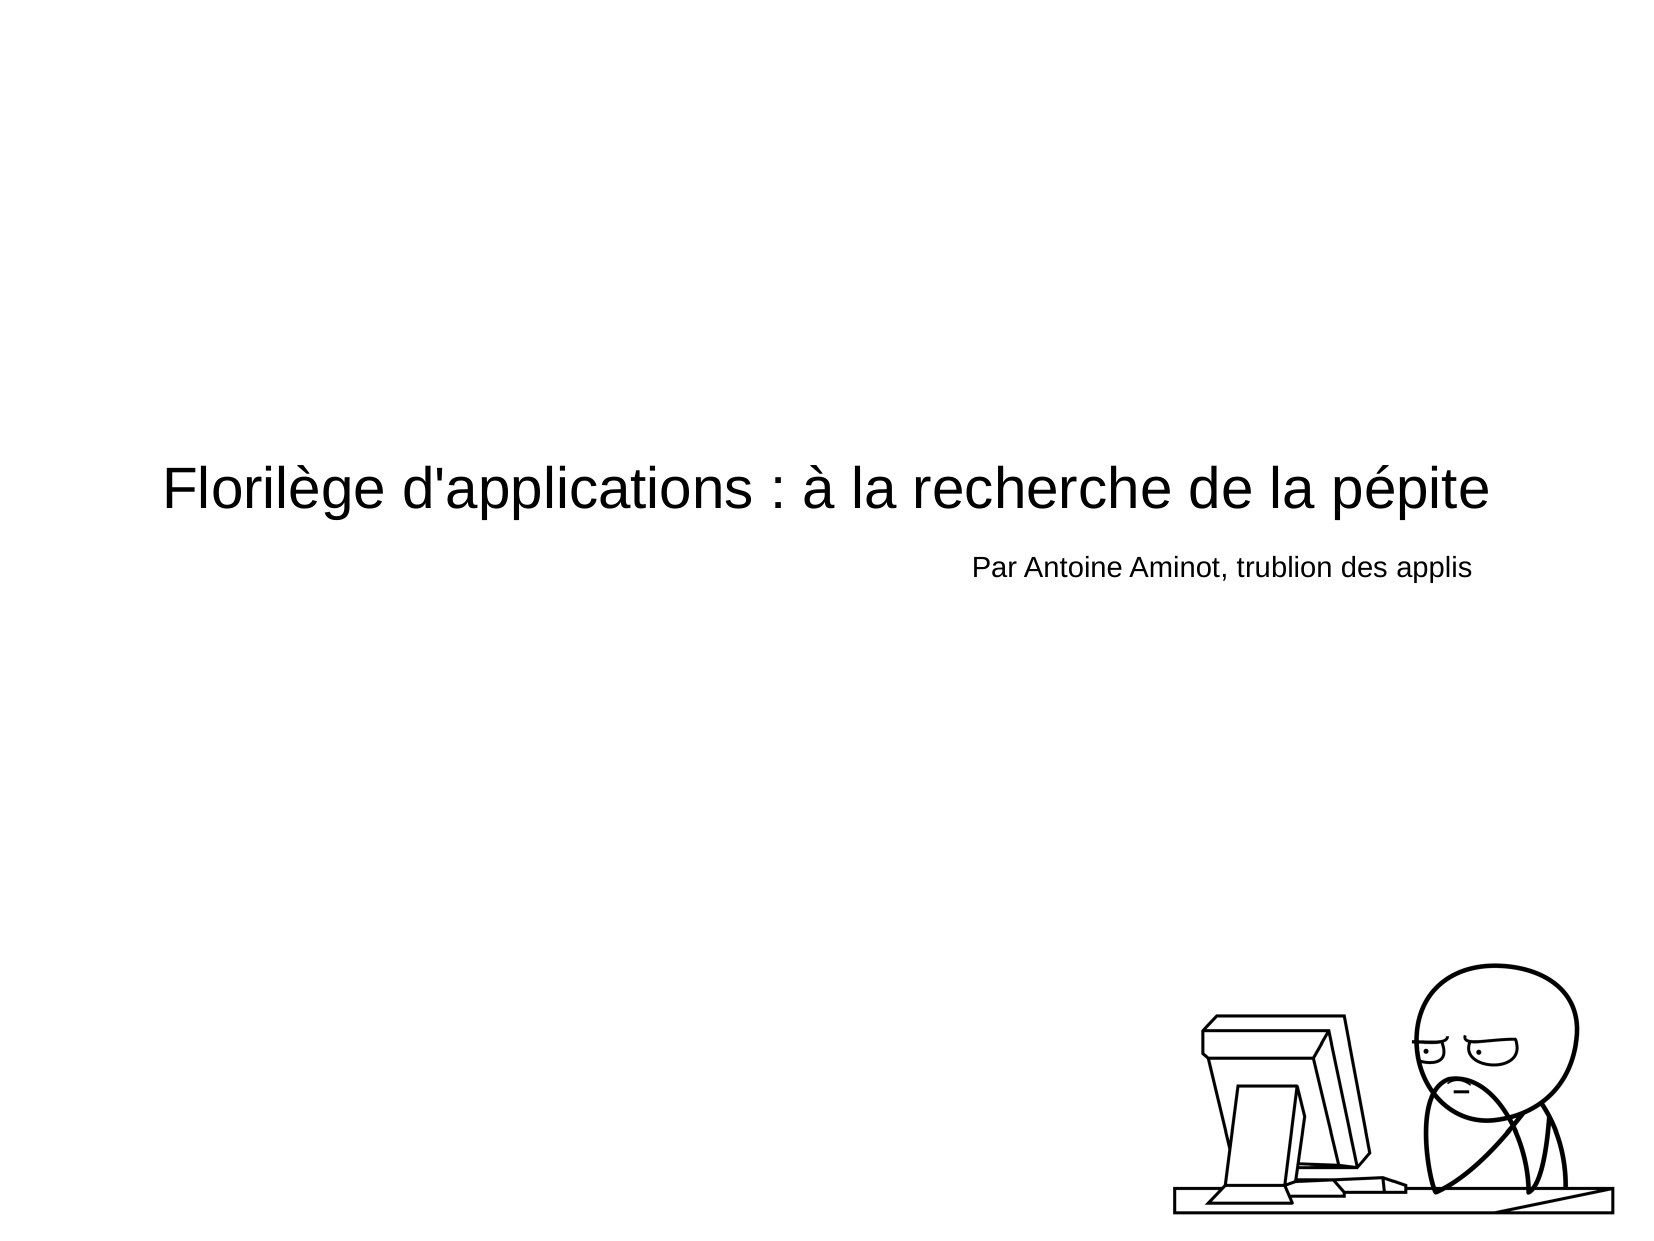

Florilège d'applications : à la recherche de la pépite
Par Antoine Aminot, trublion des applis